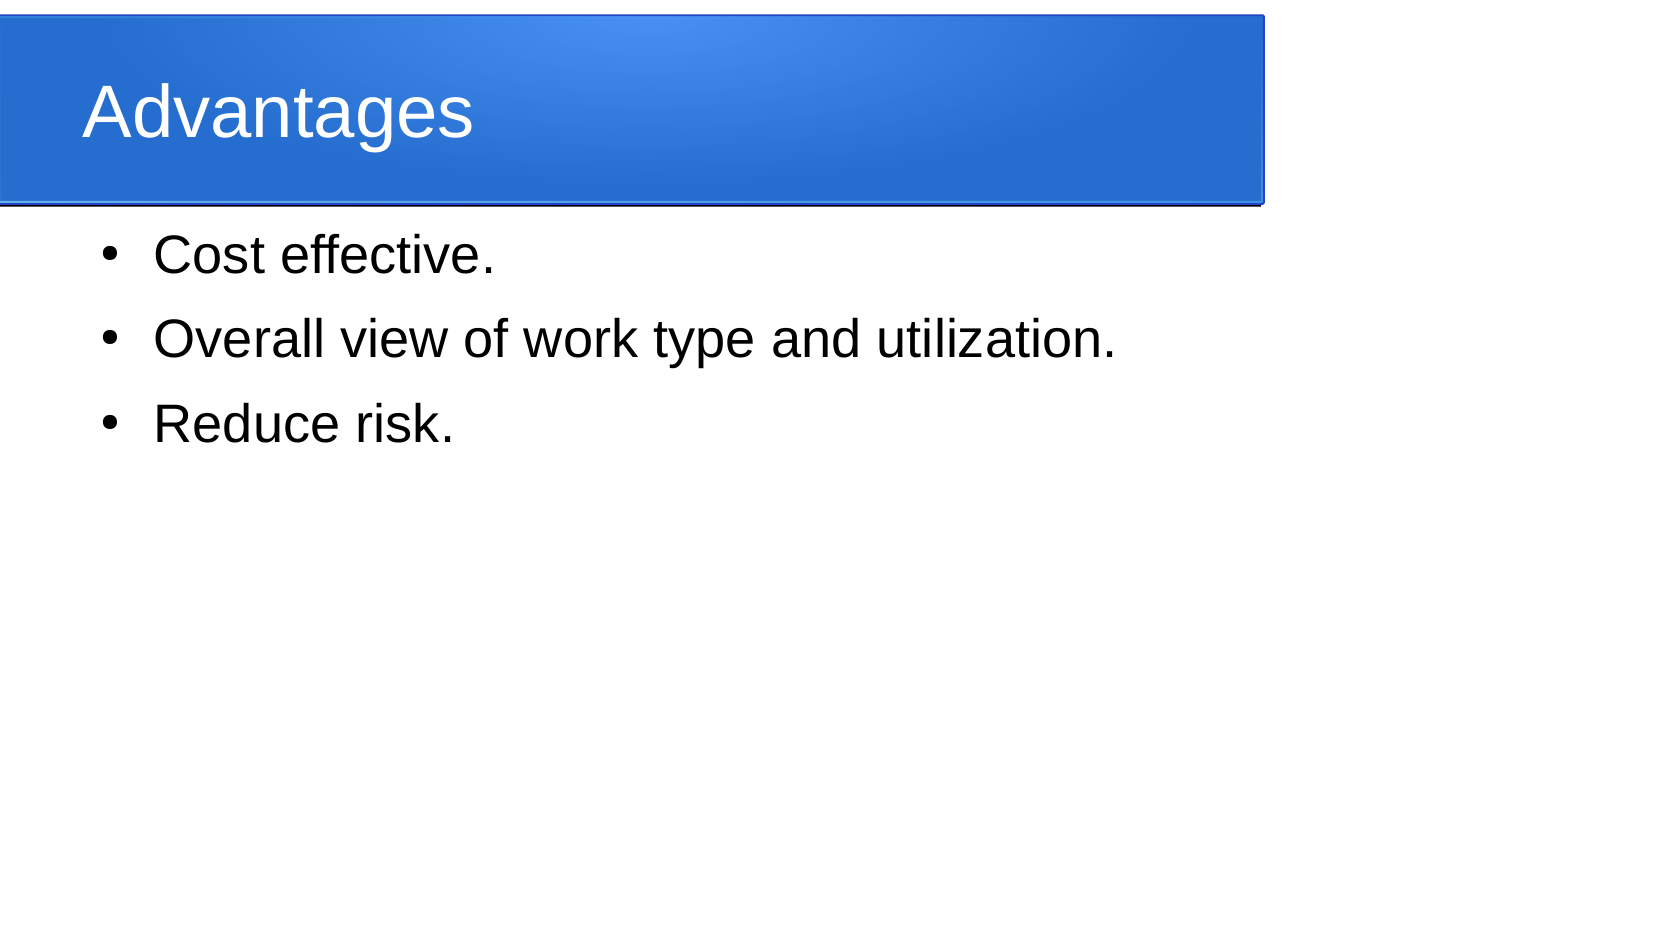

# Advantages
Cost effective.
Overall view of work type and utilization.
Reduce risk.